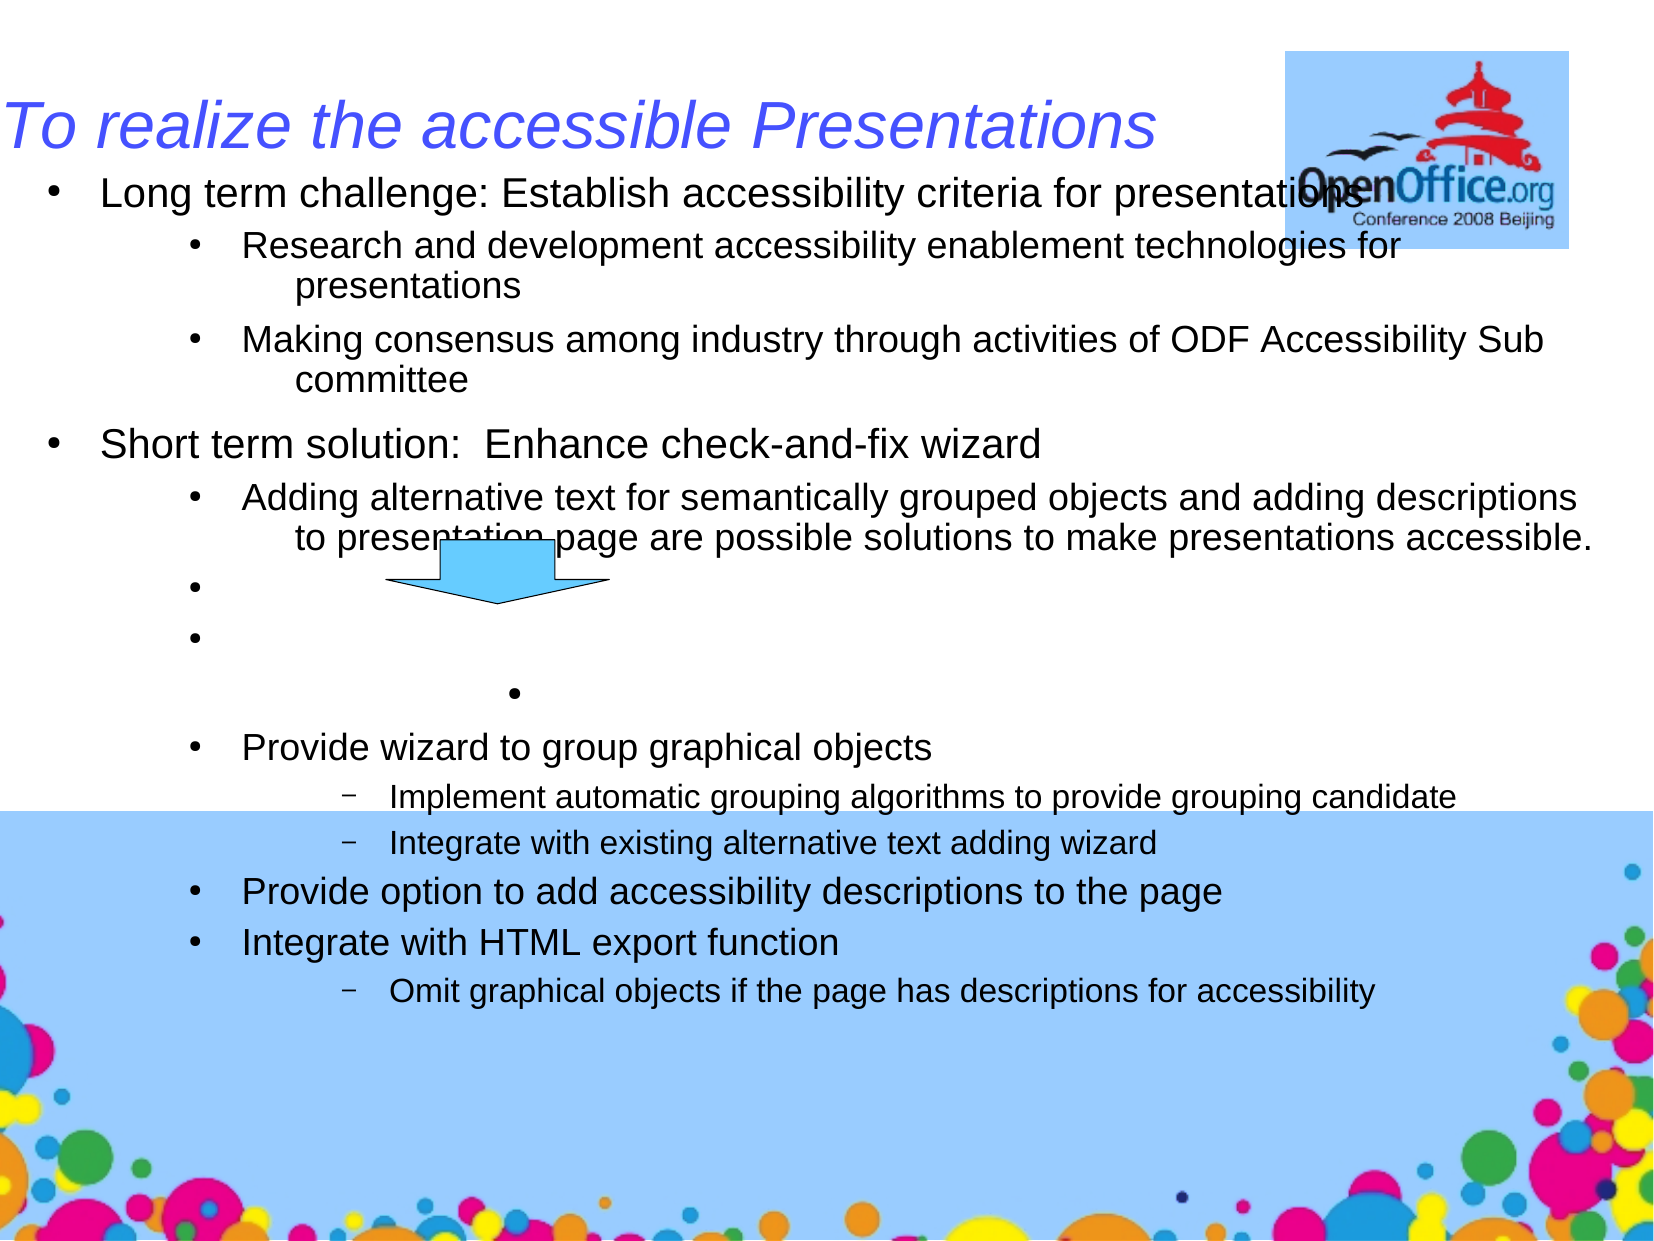

# To realize the accessible Presentations
Long term challenge: Establish accessibility criteria for presentations
Research and development accessibility enablement technologies for presentations
Making consensus among industry through activities of ODF Accessibility Sub committee
Short term solution: Enhance check-and-fix wizard
Adding alternative text for semantically grouped objects and adding descriptions to presentation page are possible solutions to make presentations accessible.
Provide wizard to group graphical objects
Implement automatic grouping algorithms to provide grouping candidate
Integrate with existing alternative text adding wizard
Provide option to add accessibility descriptions to the page
Integrate with HTML export function
Omit graphical objects if the page has descriptions for accessibility